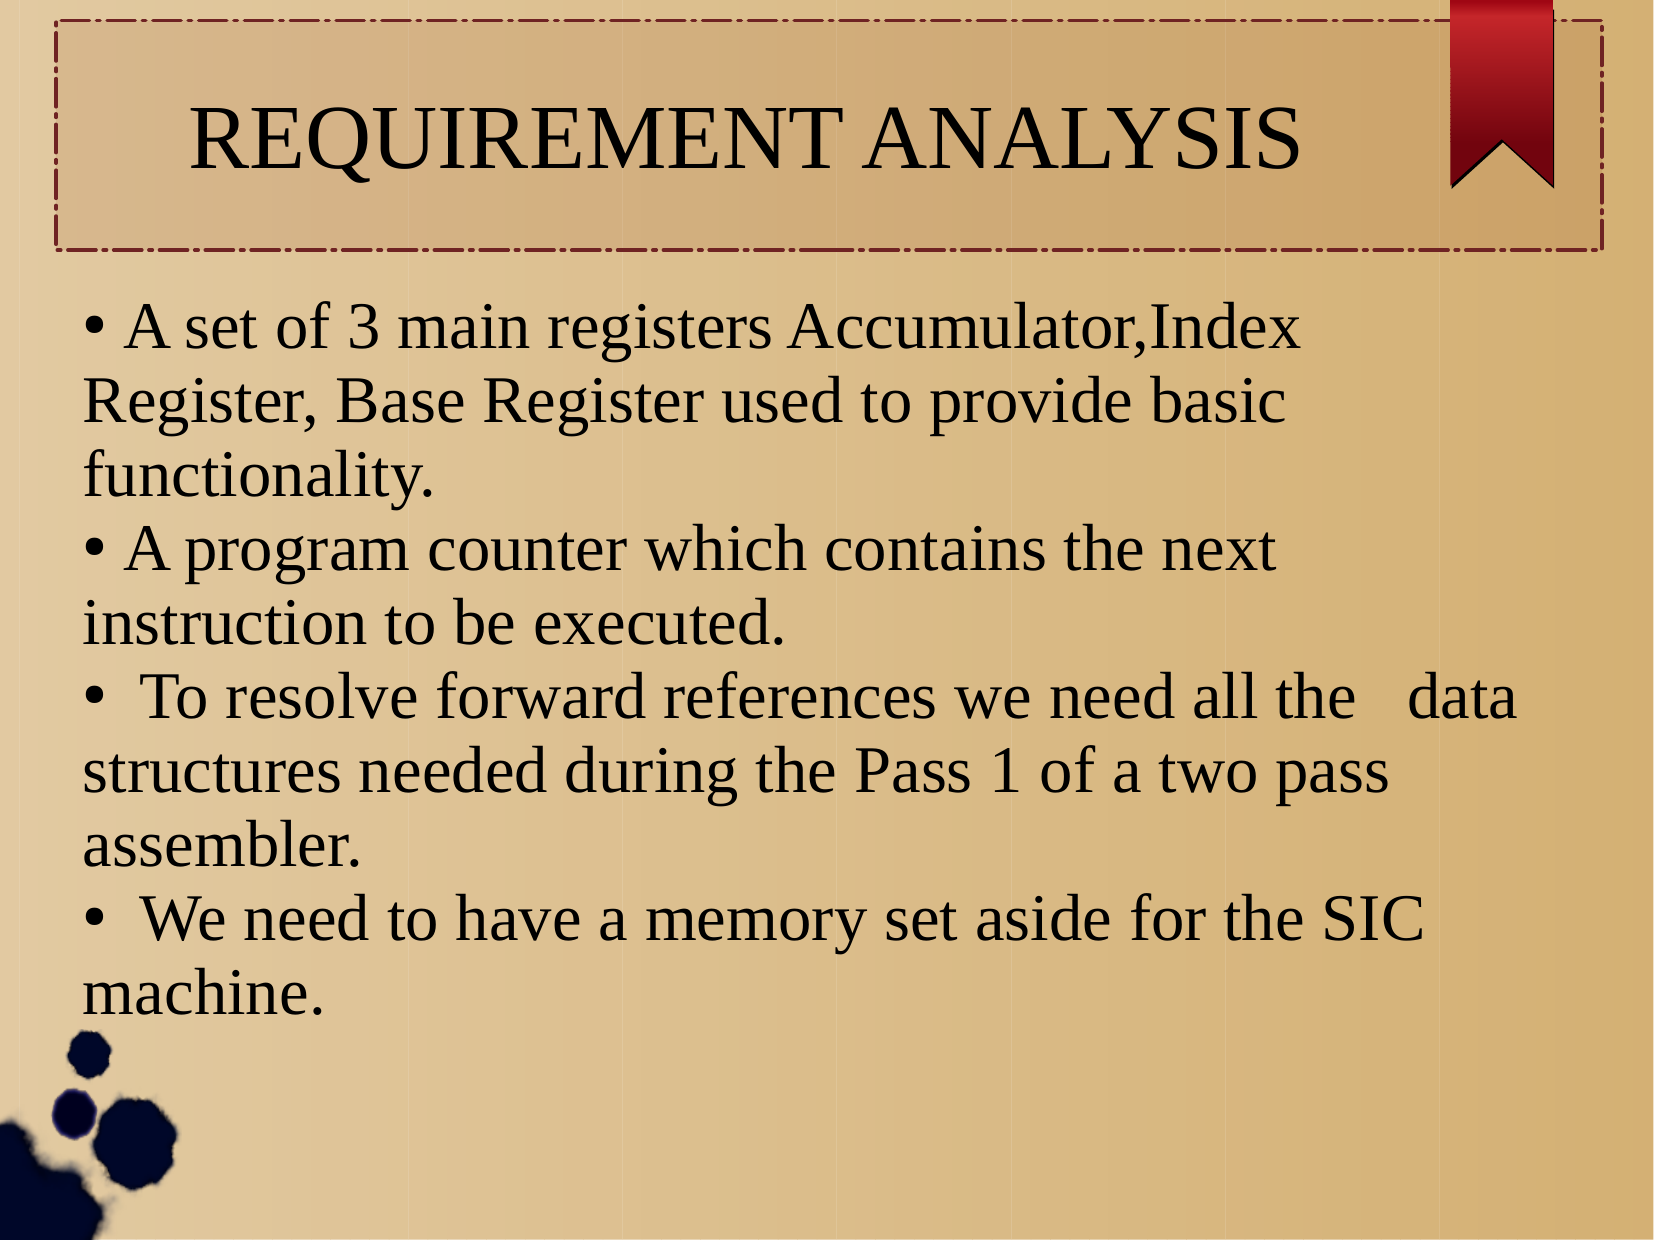

# REQUIREMENT ANALYSIS
 A set of 3 main registers Accumulator,Index Register, Base Register used to provide basic functionality.
 A program counter which contains the next instruction to be executed.
 To resolve forward references we need all the data structures needed during the Pass 1 of a two pass assembler.
 We need to have a memory set aside for the SIC machine.